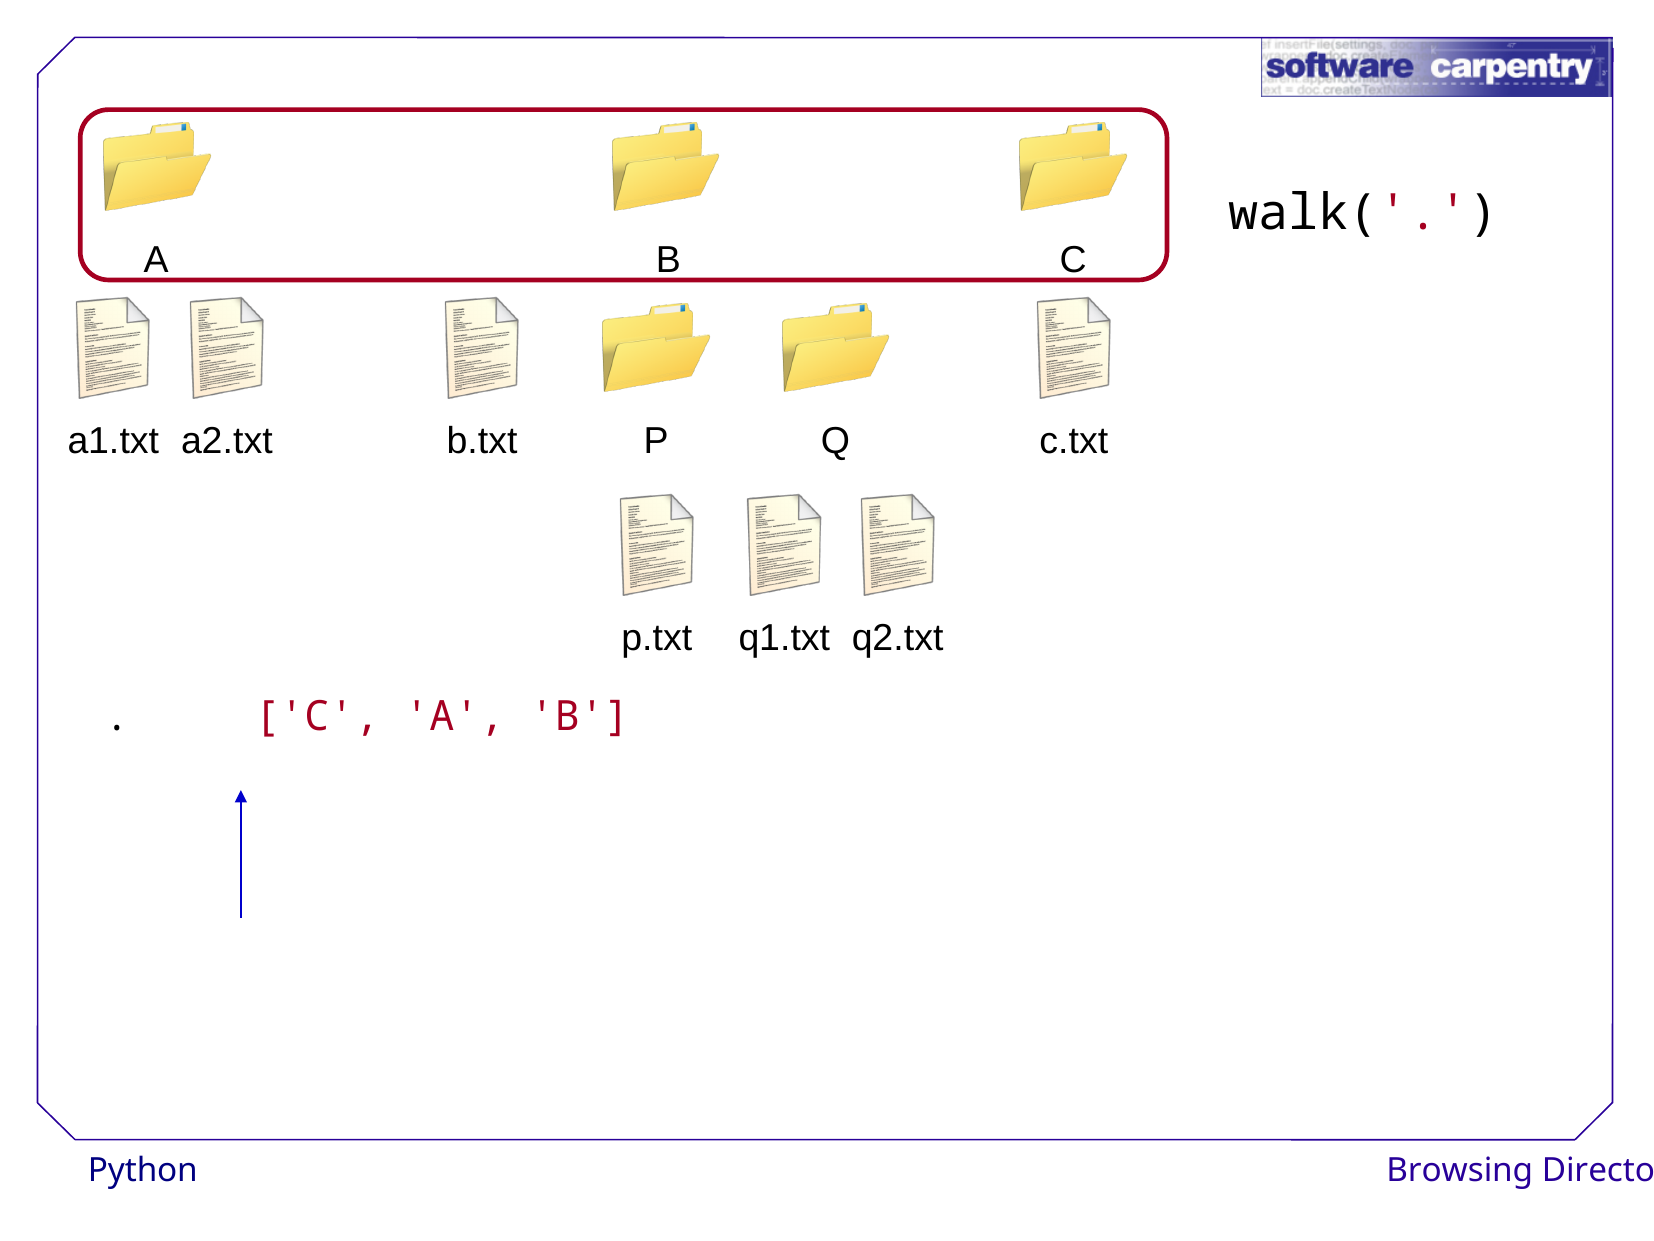

A
B
C
walk('.')
Q
P
a1.txt
a2.txt
b.txt
c.txt
p.txt
q1.txt
q2.txt
. ['C', 'A', 'B']